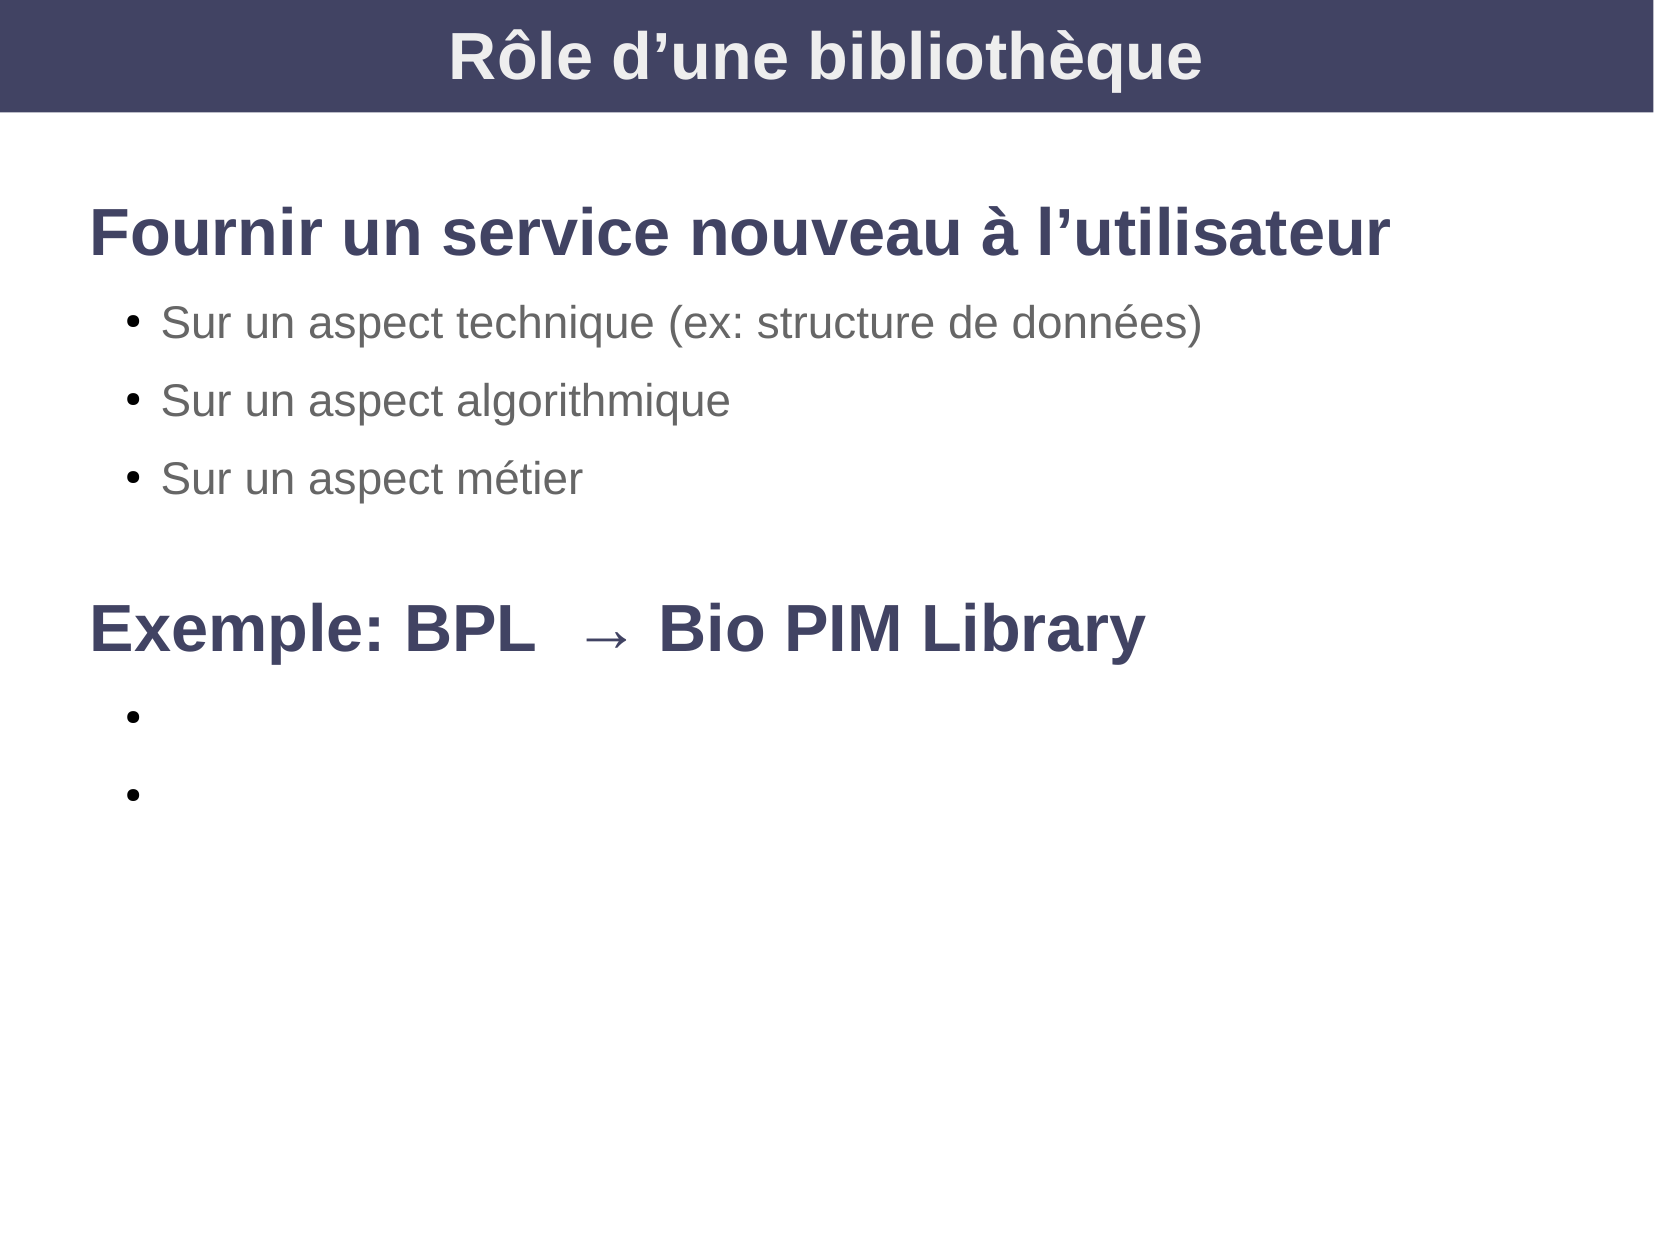

Rôle d’une bibliothèque
Fournir un service nouveau à l’utilisateur
Sur un aspect technique (ex: structure de données)
Sur un aspect algorithmique
Sur un aspect métier
Exemple: BPL → Bio PIM Library